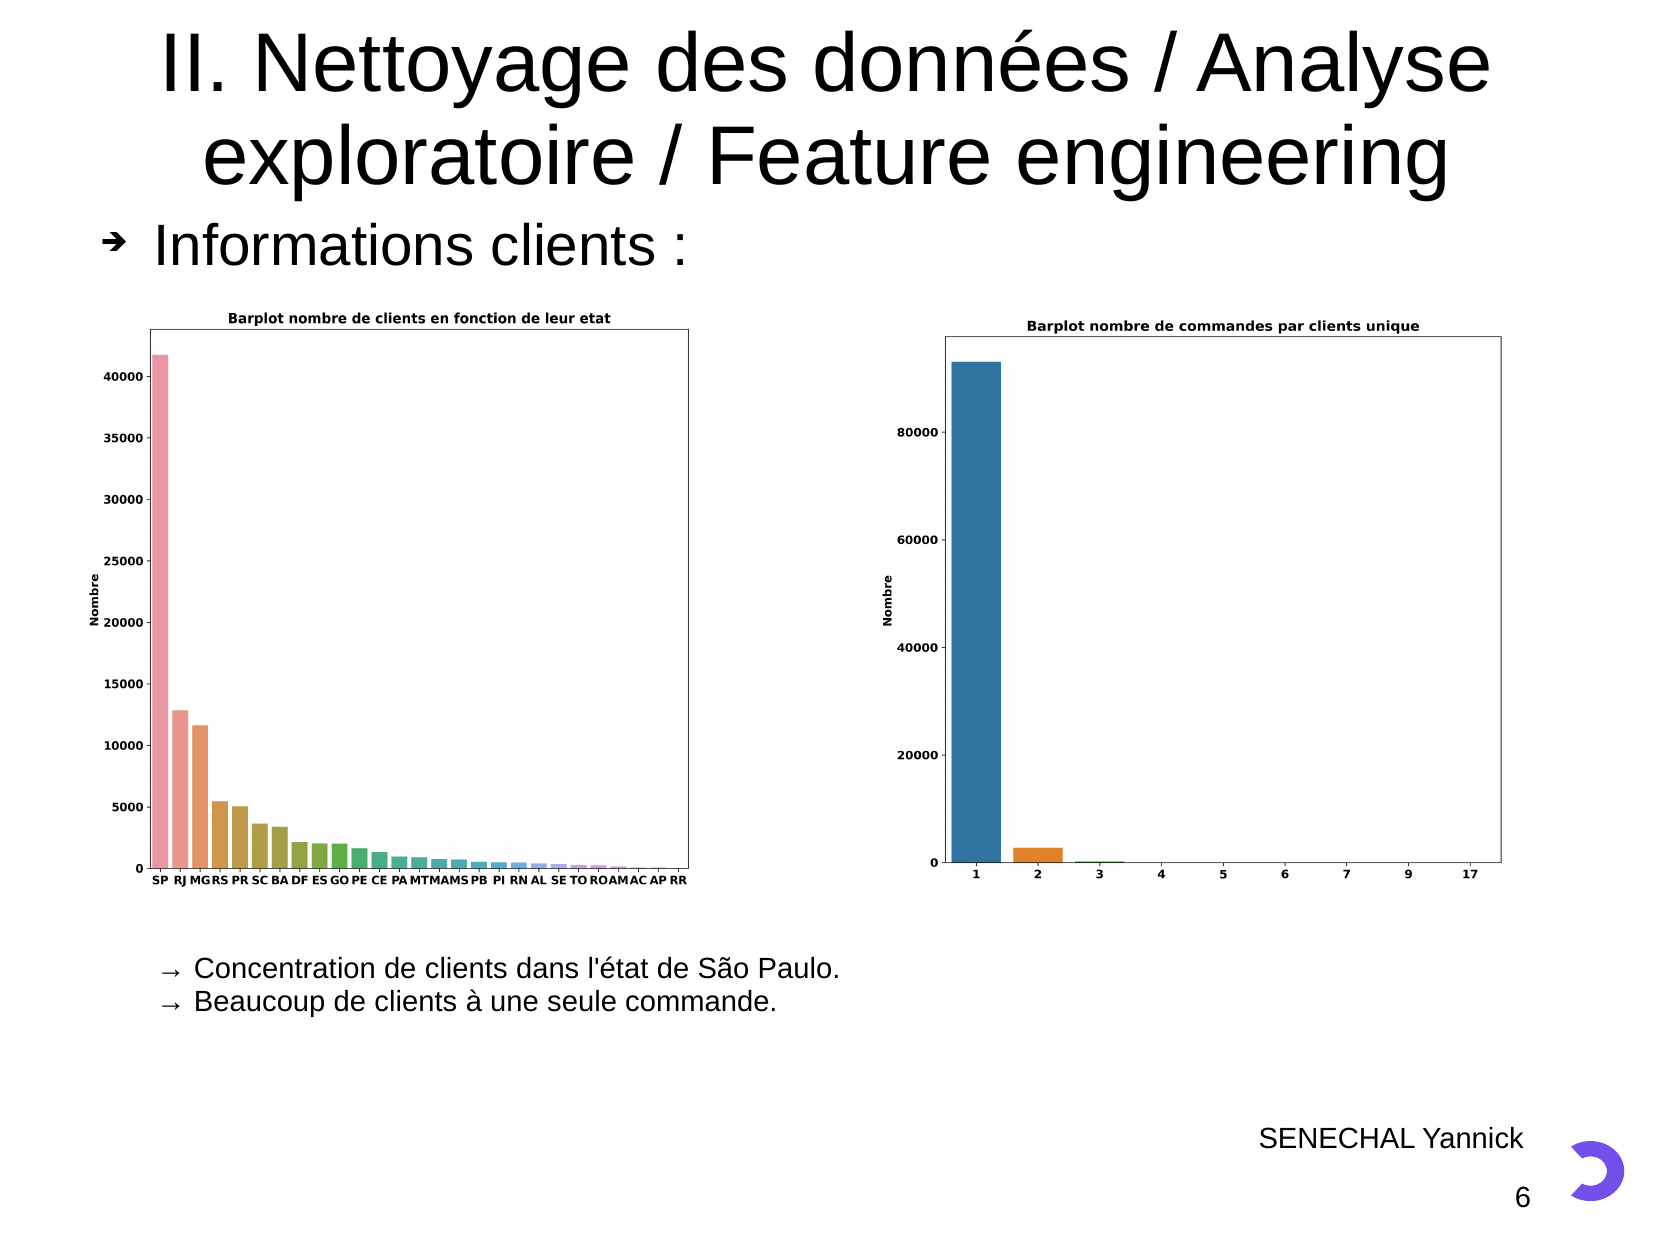

# II. Nettoyage des données / Analyse exploratoire / Feature engineering
Informations clients :
→ Concentration de clients dans l'état de São Paulo.
→ Beaucoup de clients à une seule commande.
SENECHAL Yannick
6